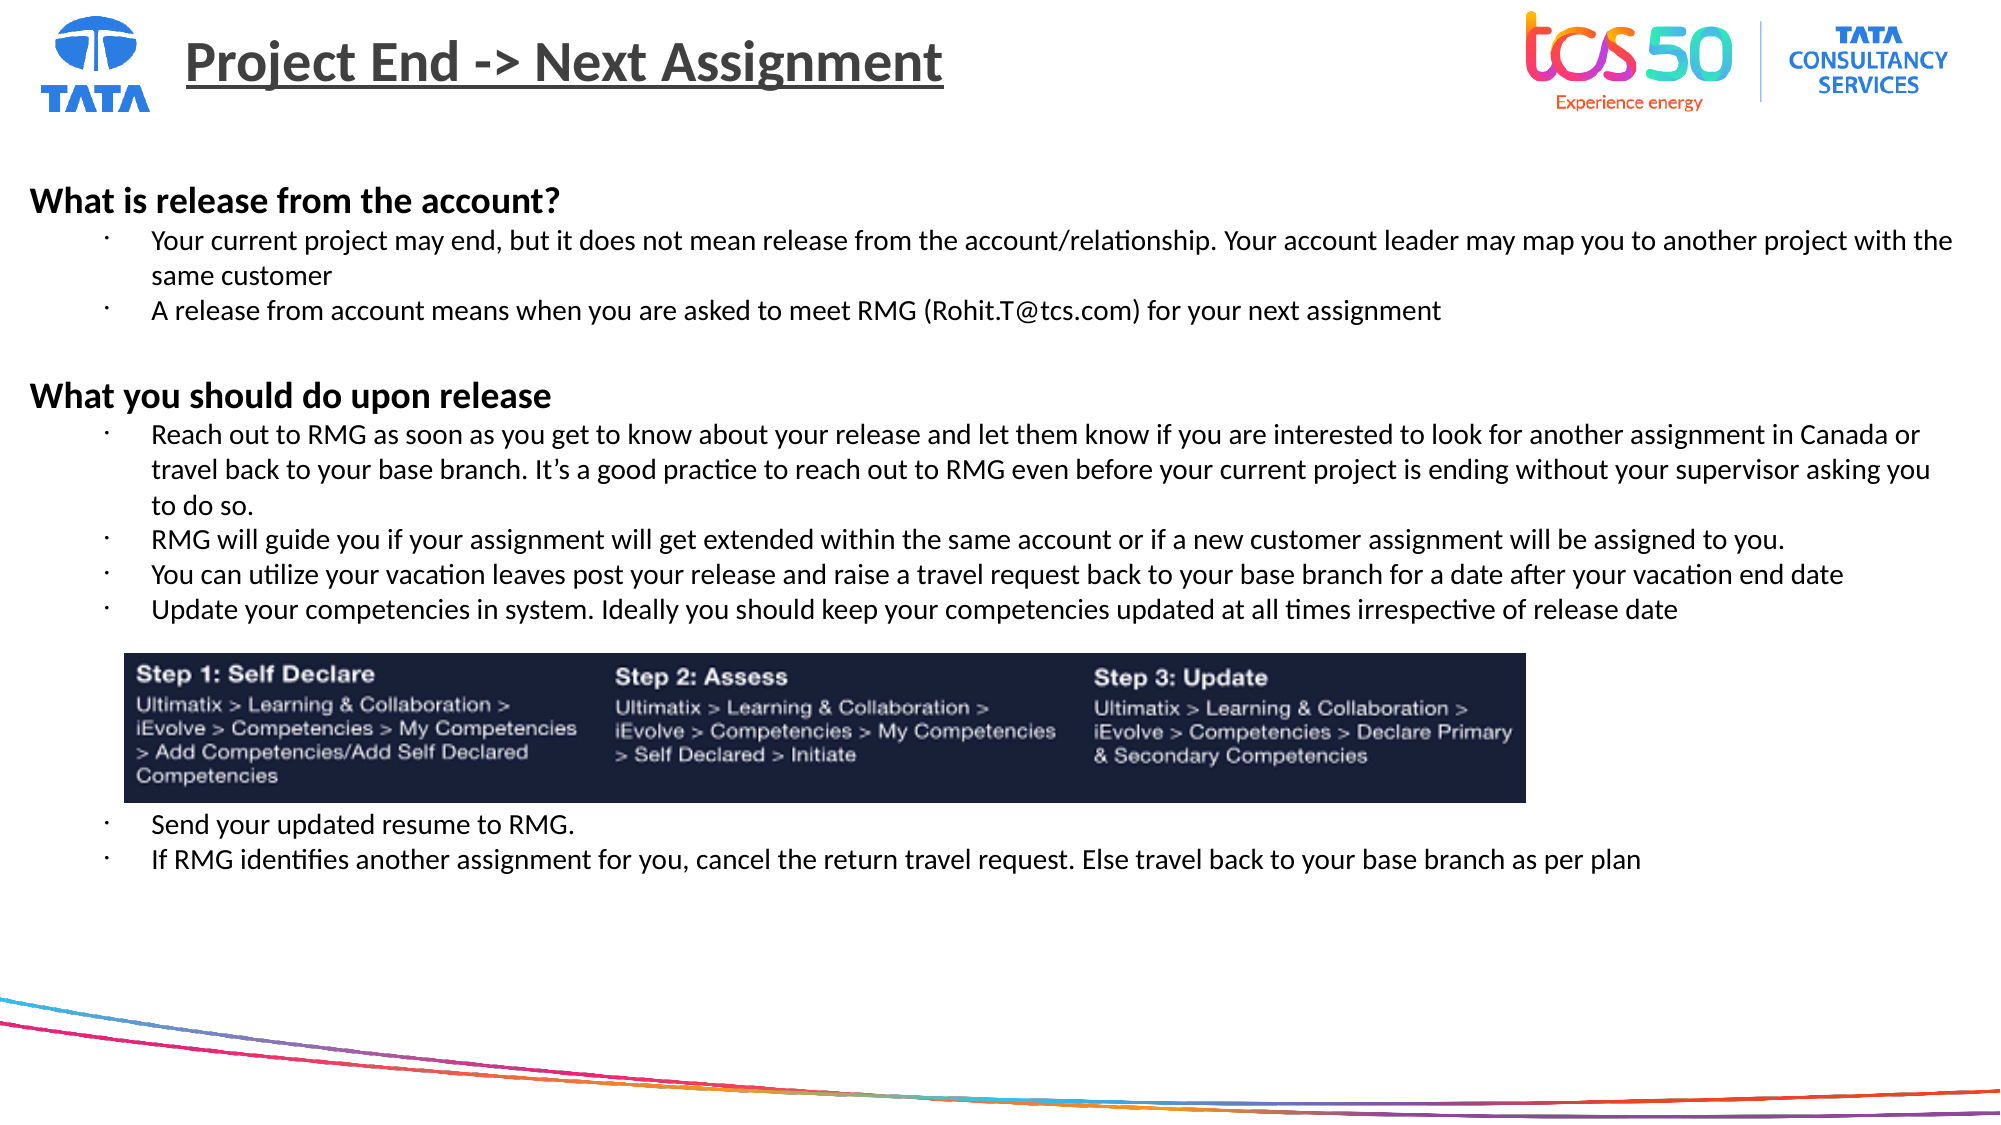

# Project End -> Next Assignment
What is release from the account?
Your current project may end, but it does not mean release from the account/relationship. Your account leader may map you to another project with the same customer
A release from account means when you are asked to meet RMG (Rohit.T@tcs.com) for your next assignment
What you should do upon release
Reach out to RMG as soon as you get to know about your release and let them know if you are interested to look for another assignment in Canada or travel back to your base branch. It’s a good practice to reach out to RMG even before your current project is ending without your supervisor asking you to do so.
RMG will guide you if your assignment will get extended within the same account or if a new customer assignment will be assigned to you.
You can utilize your vacation leaves post your release and raise a travel request back to your base branch for a date after your vacation end date
Update your competencies in system. Ideally you should keep your competencies updated at all times irrespective of release date
Send your updated resume to RMG.
If RMG identifies another assignment for you, cancel the return travel request. Else travel back to your base branch as per plan